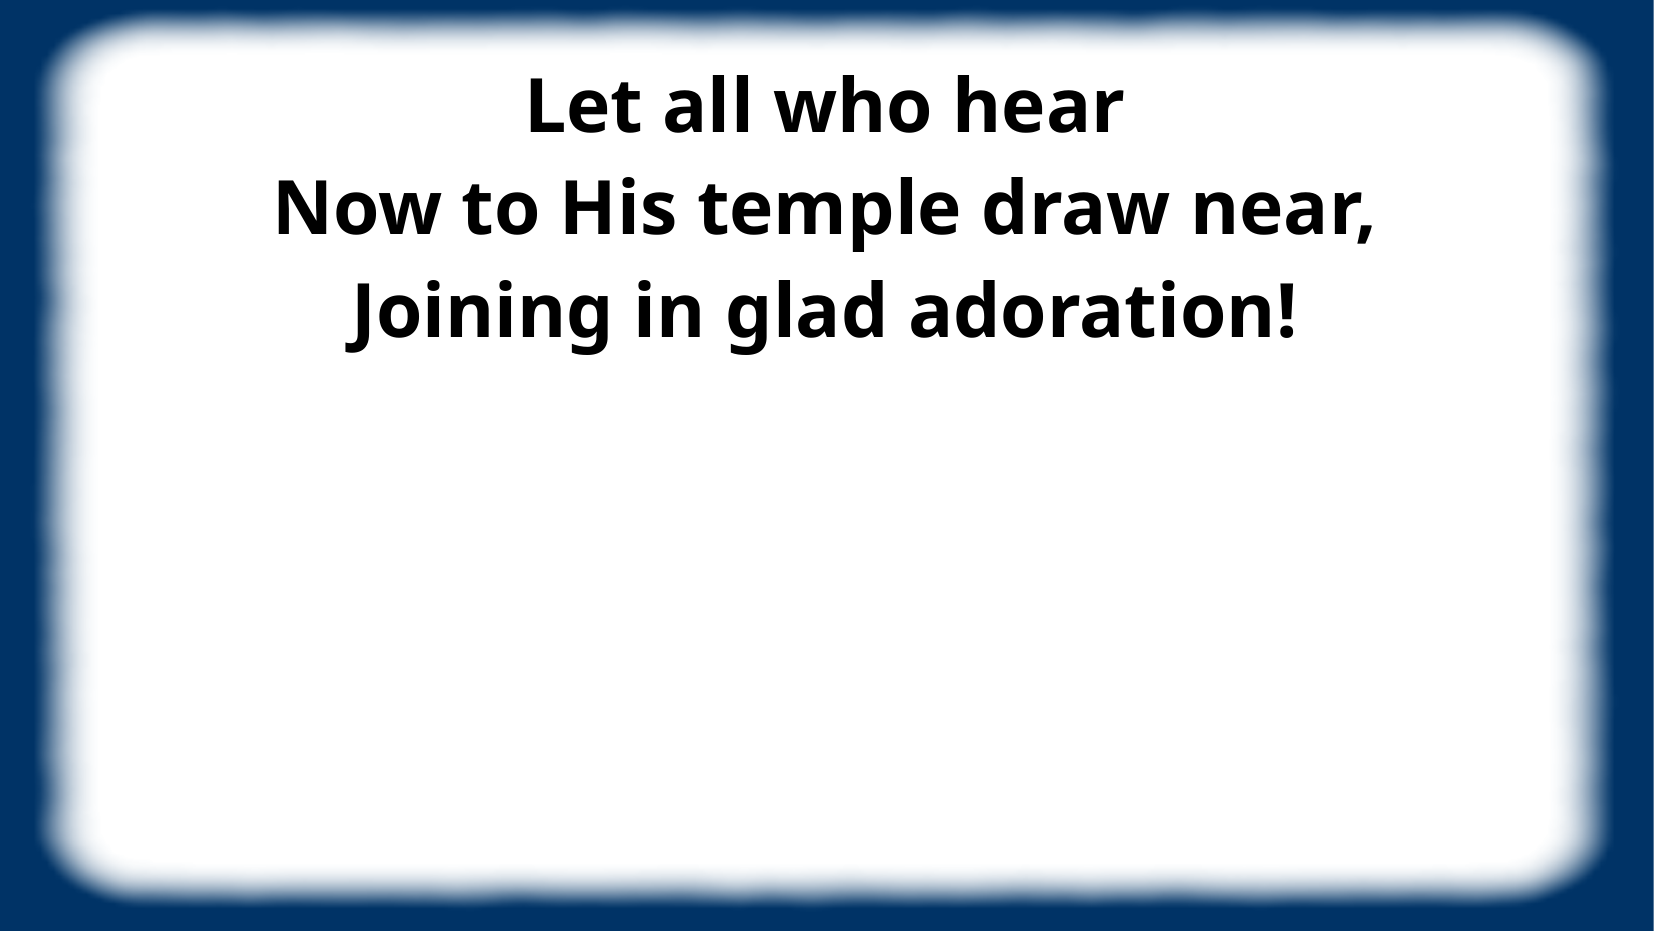

Let all who hear
Now to His temple draw near,
Joining in glad adoration!